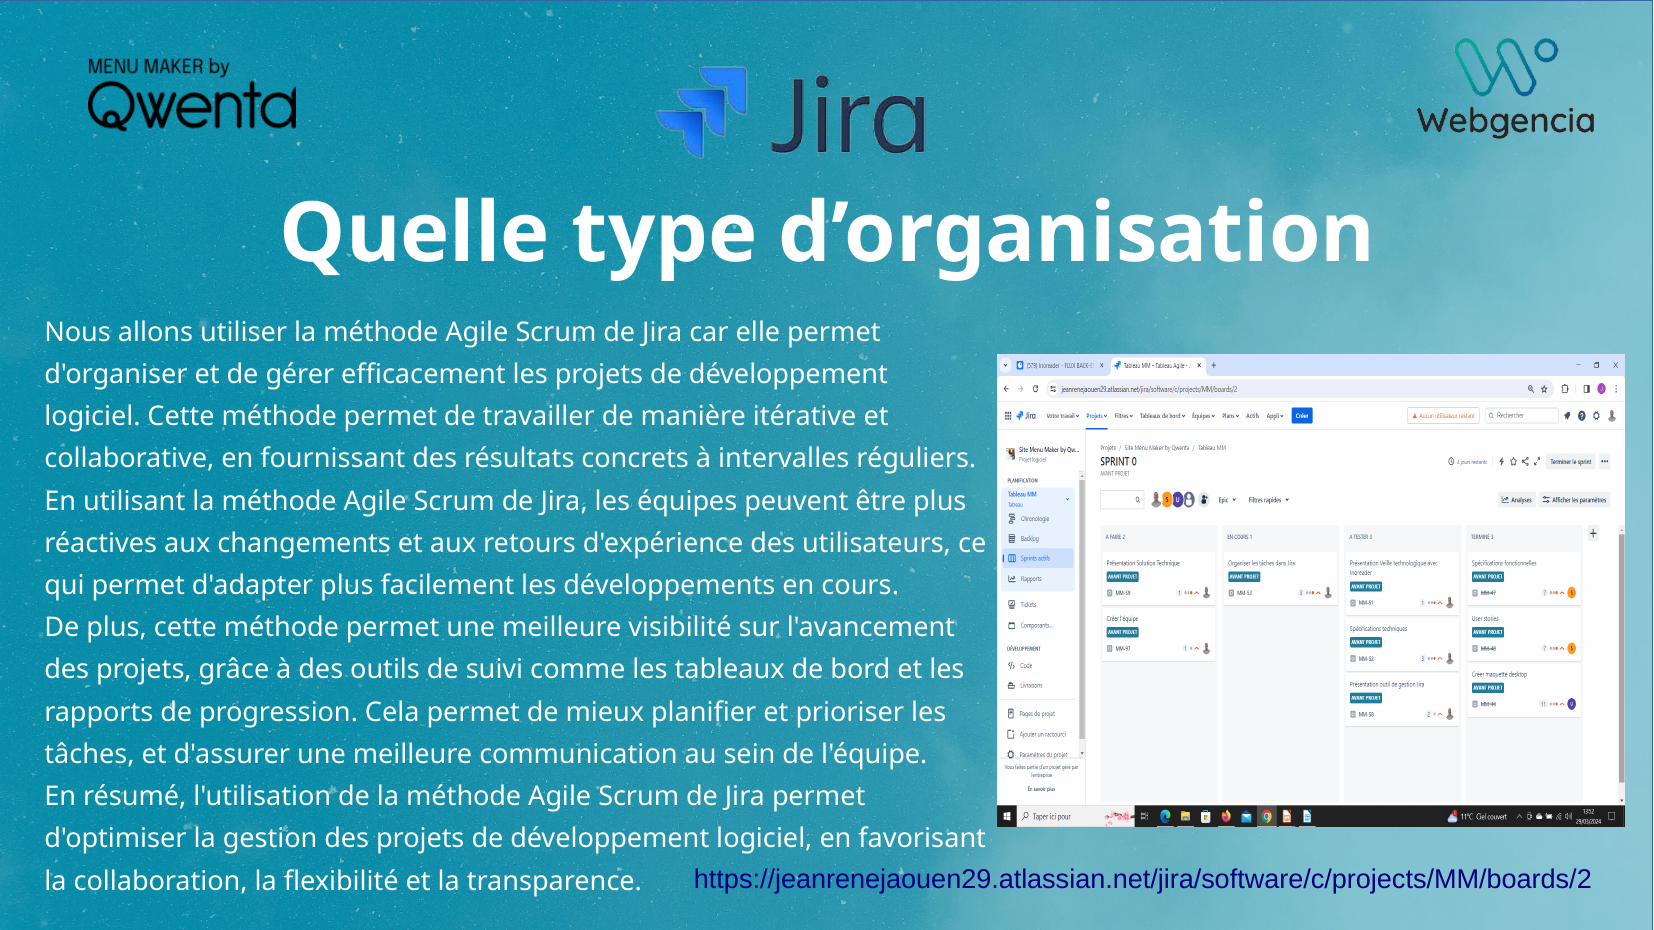

# Quelle type d’organisation
Nous allons utiliser la méthode Agile Scrum de Jira car elle permet d'organiser et de gérer efficacement les projets de développement logiciel. Cette méthode permet de travailler de manière itérative et collaborative, en fournissant des résultats concrets à intervalles réguliers.
En utilisant la méthode Agile Scrum de Jira, les équipes peuvent être plus réactives aux changements et aux retours d'expérience des utilisateurs, ce qui permet d'adapter plus facilement les développements en cours.
De plus, cette méthode permet une meilleure visibilité sur l'avancement des projets, grâce à des outils de suivi comme les tableaux de bord et les rapports de progression. Cela permet de mieux planifier et prioriser les tâches, et d'assurer une meilleure communication au sein de l'équipe.
En résumé, l'utilisation de la méthode Agile Scrum de Jira permet d'optimiser la gestion des projets de développement logiciel, en favorisant la collaboration, la flexibilité et la transparence.
https://jeanrenejaouen29.atlassian.net/jira/software/c/projects/MM/boards/2